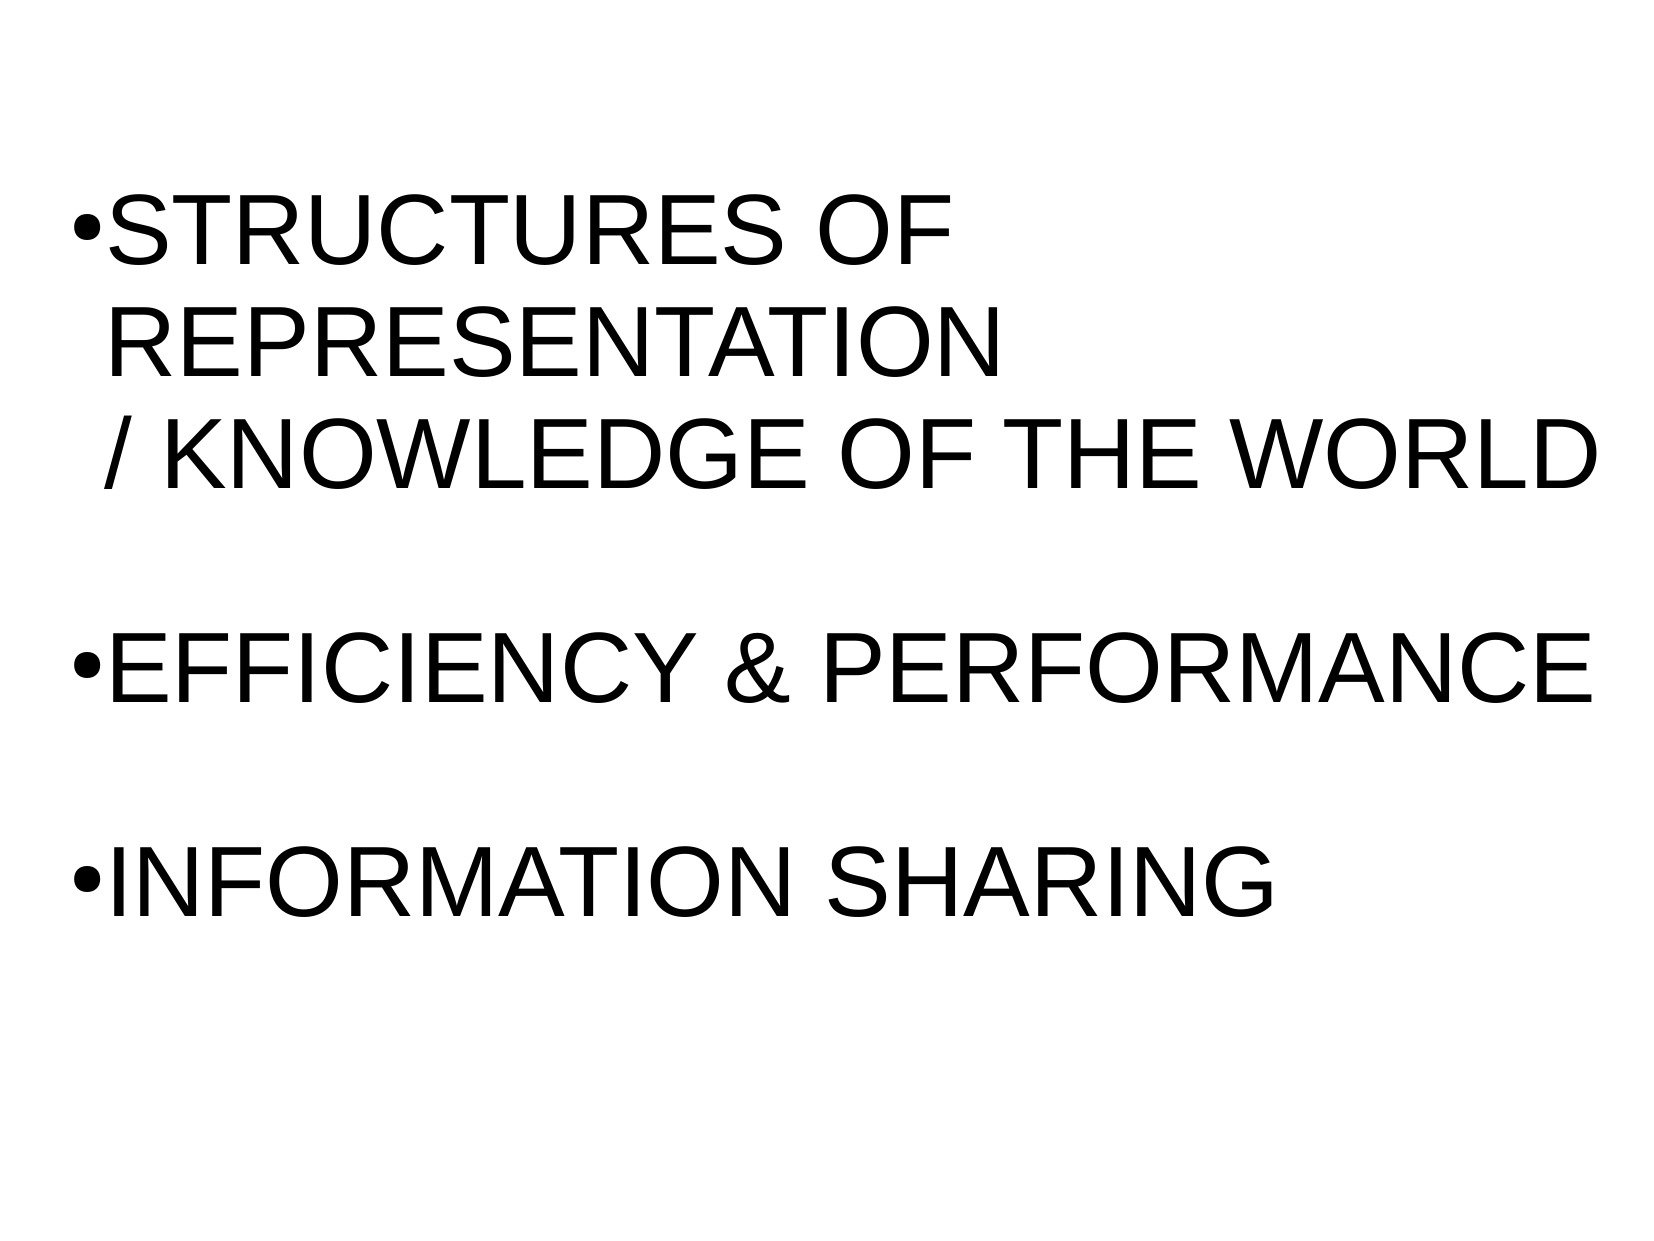

STRUCTURES OF
REPRESENTATION
/ KNOWLEDGE OF THE WORLD
EFFICIENCY & PERFORMANCE
INFORMATION SHARING